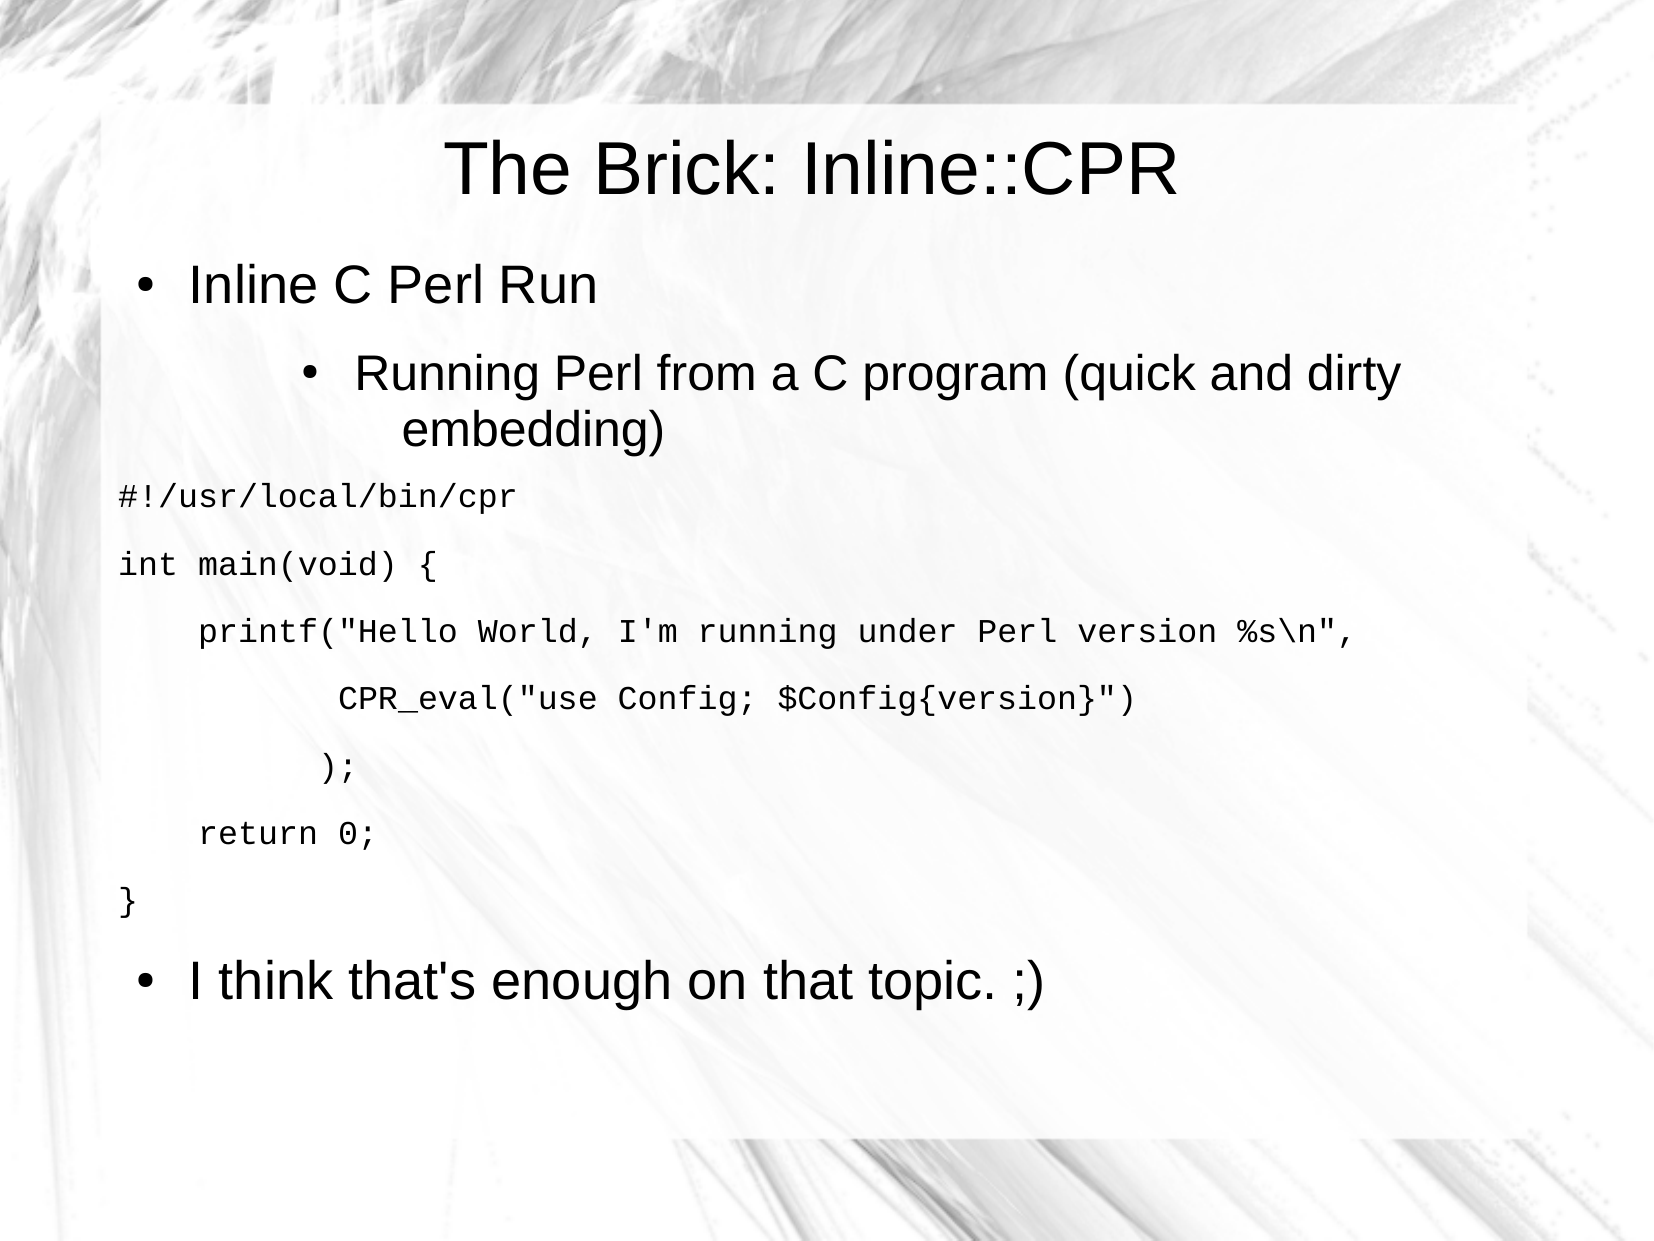

# The Brick: Inline::CPR
Inline C Perl Run
Running Perl from a C program (quick and dirty embedding)
#!/usr/local/bin/cpr
int main(void) {
 printf("Hello World, I'm running under Perl version %s\n",
 CPR_eval("use Config; $Config{version}")
 );
 return 0;
}
I think that's enough on that topic. ;)